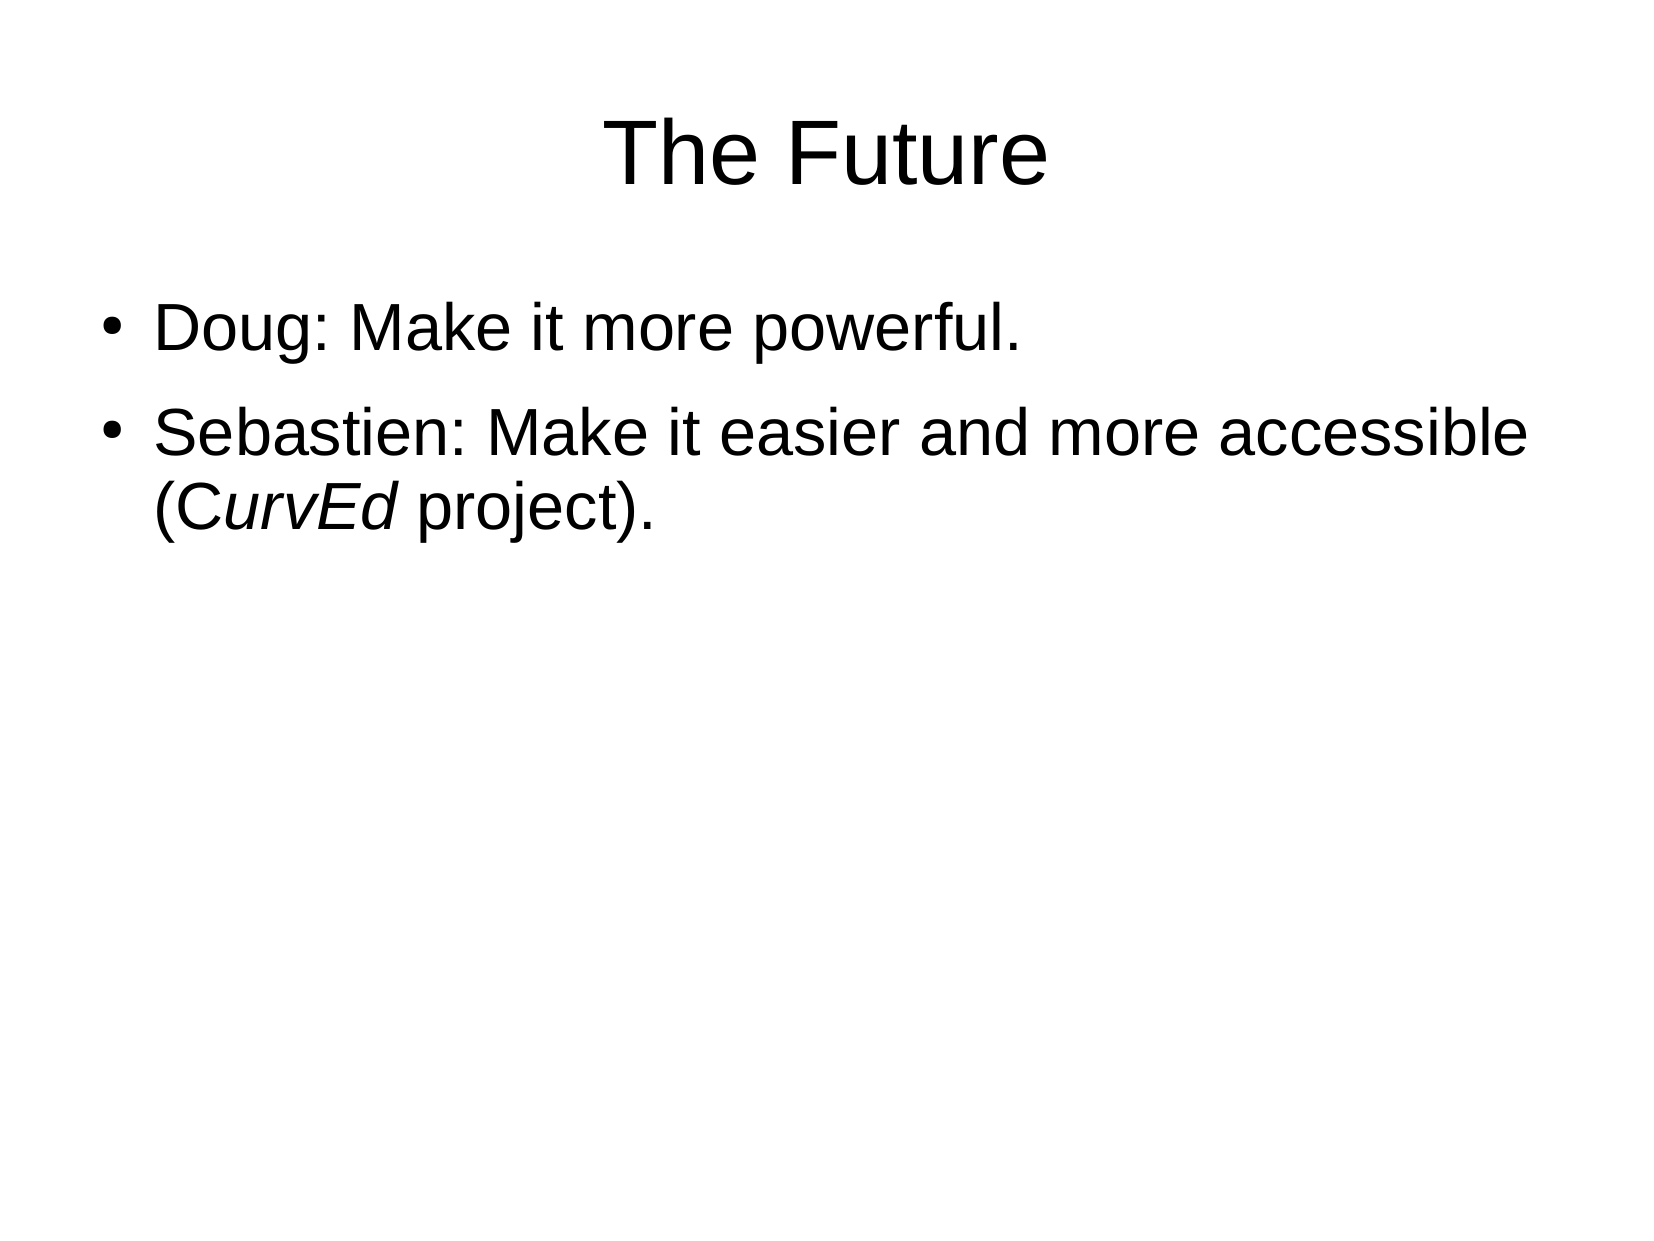

# The Future
Doug: Make it more powerful.
Sebastien: Make it easier and more accessible (CurvEd project).